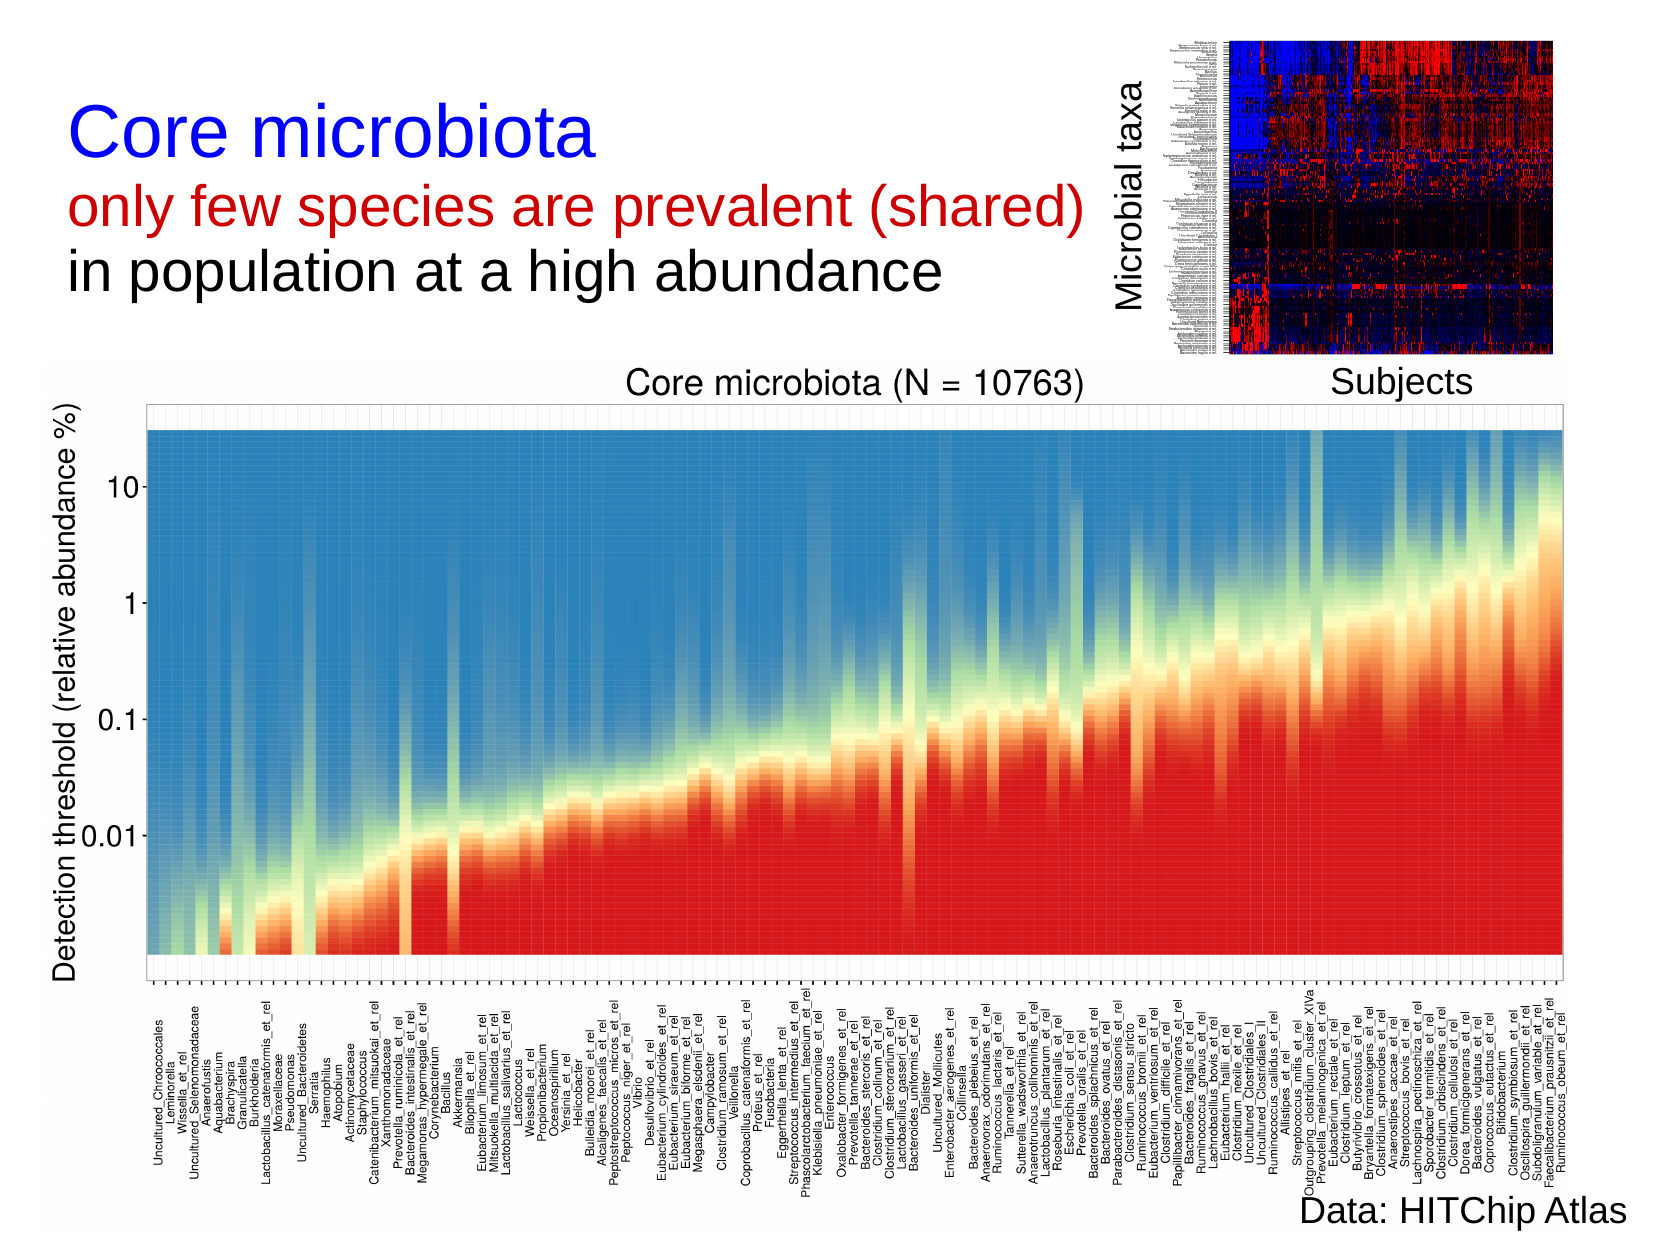

# Core microbiota only few species are prevalent (shared) in population at a high abundance
Microbial taxa
Subjects
Data: HITChip Atlas